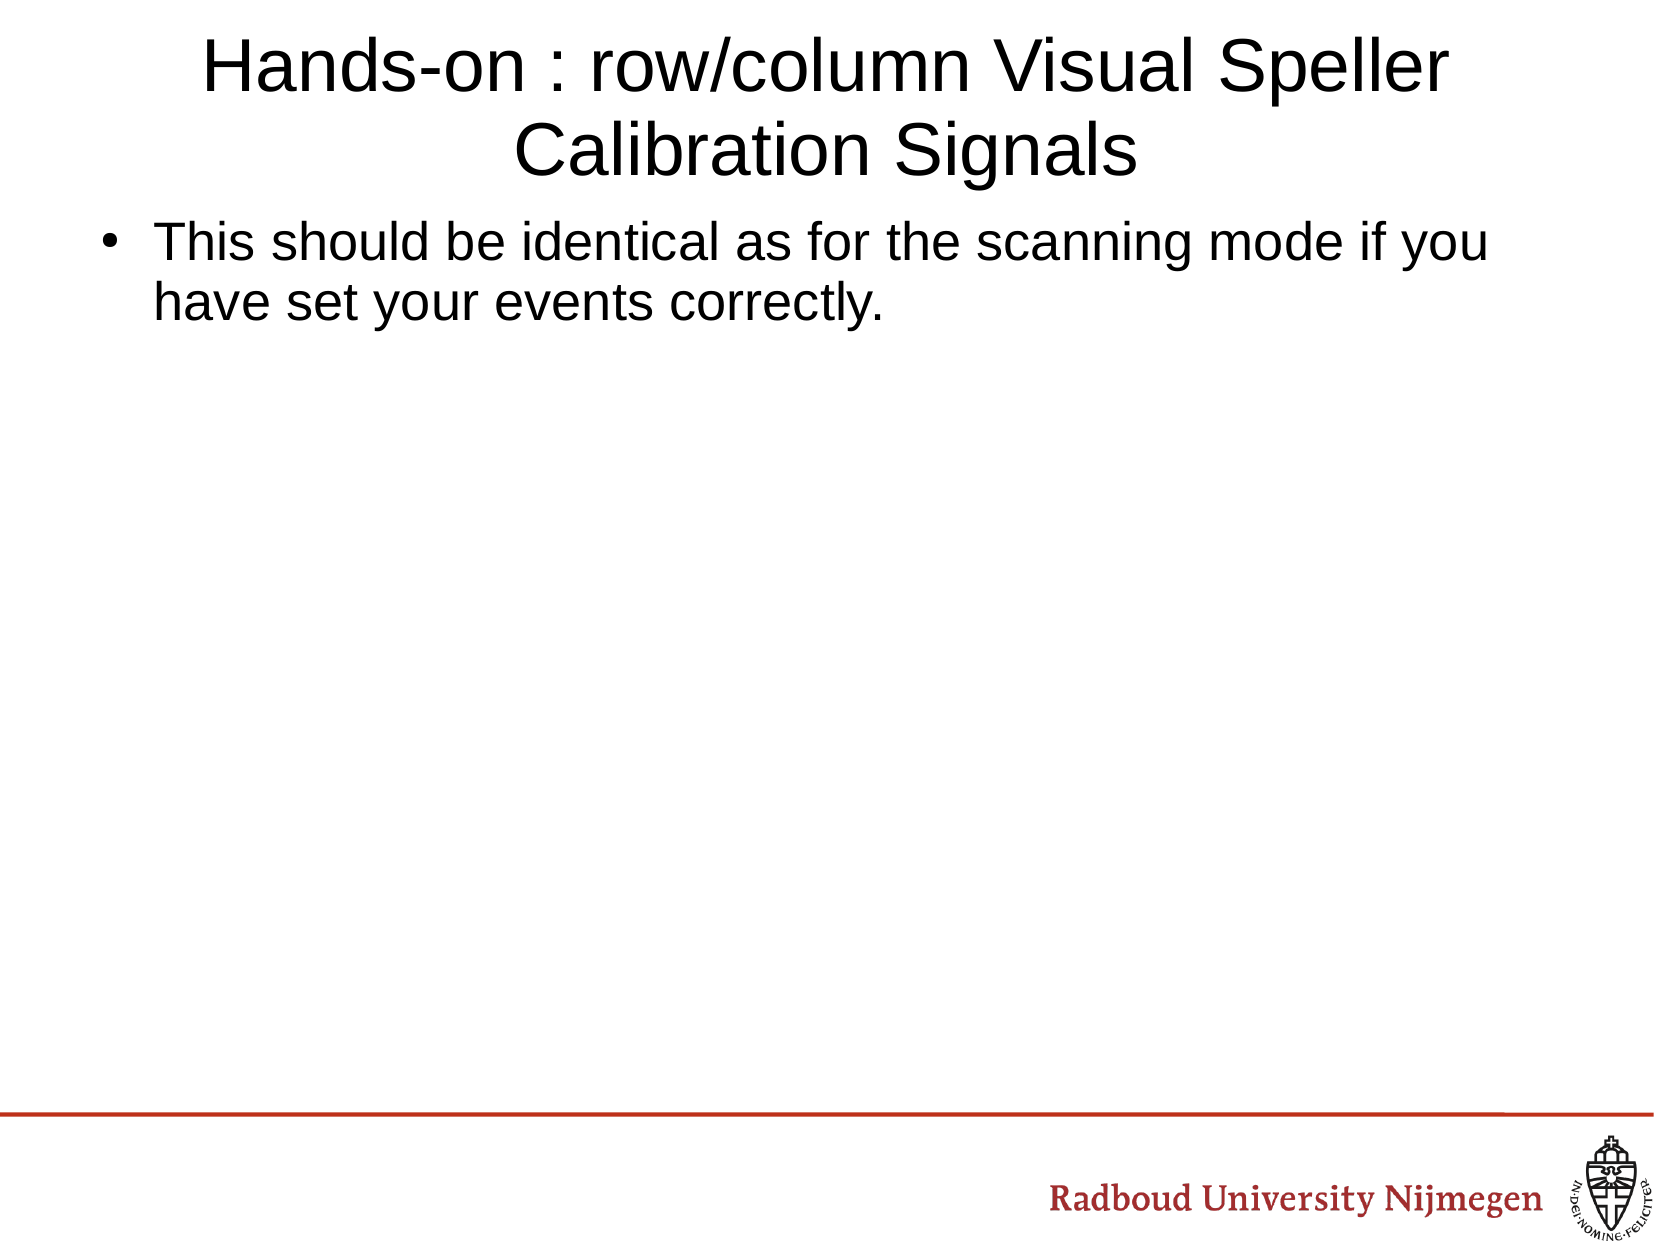

# Hands-on : row/column Visual Speller Calibration Signals
This should be identical as for the scanning mode if you have set your events correctly.